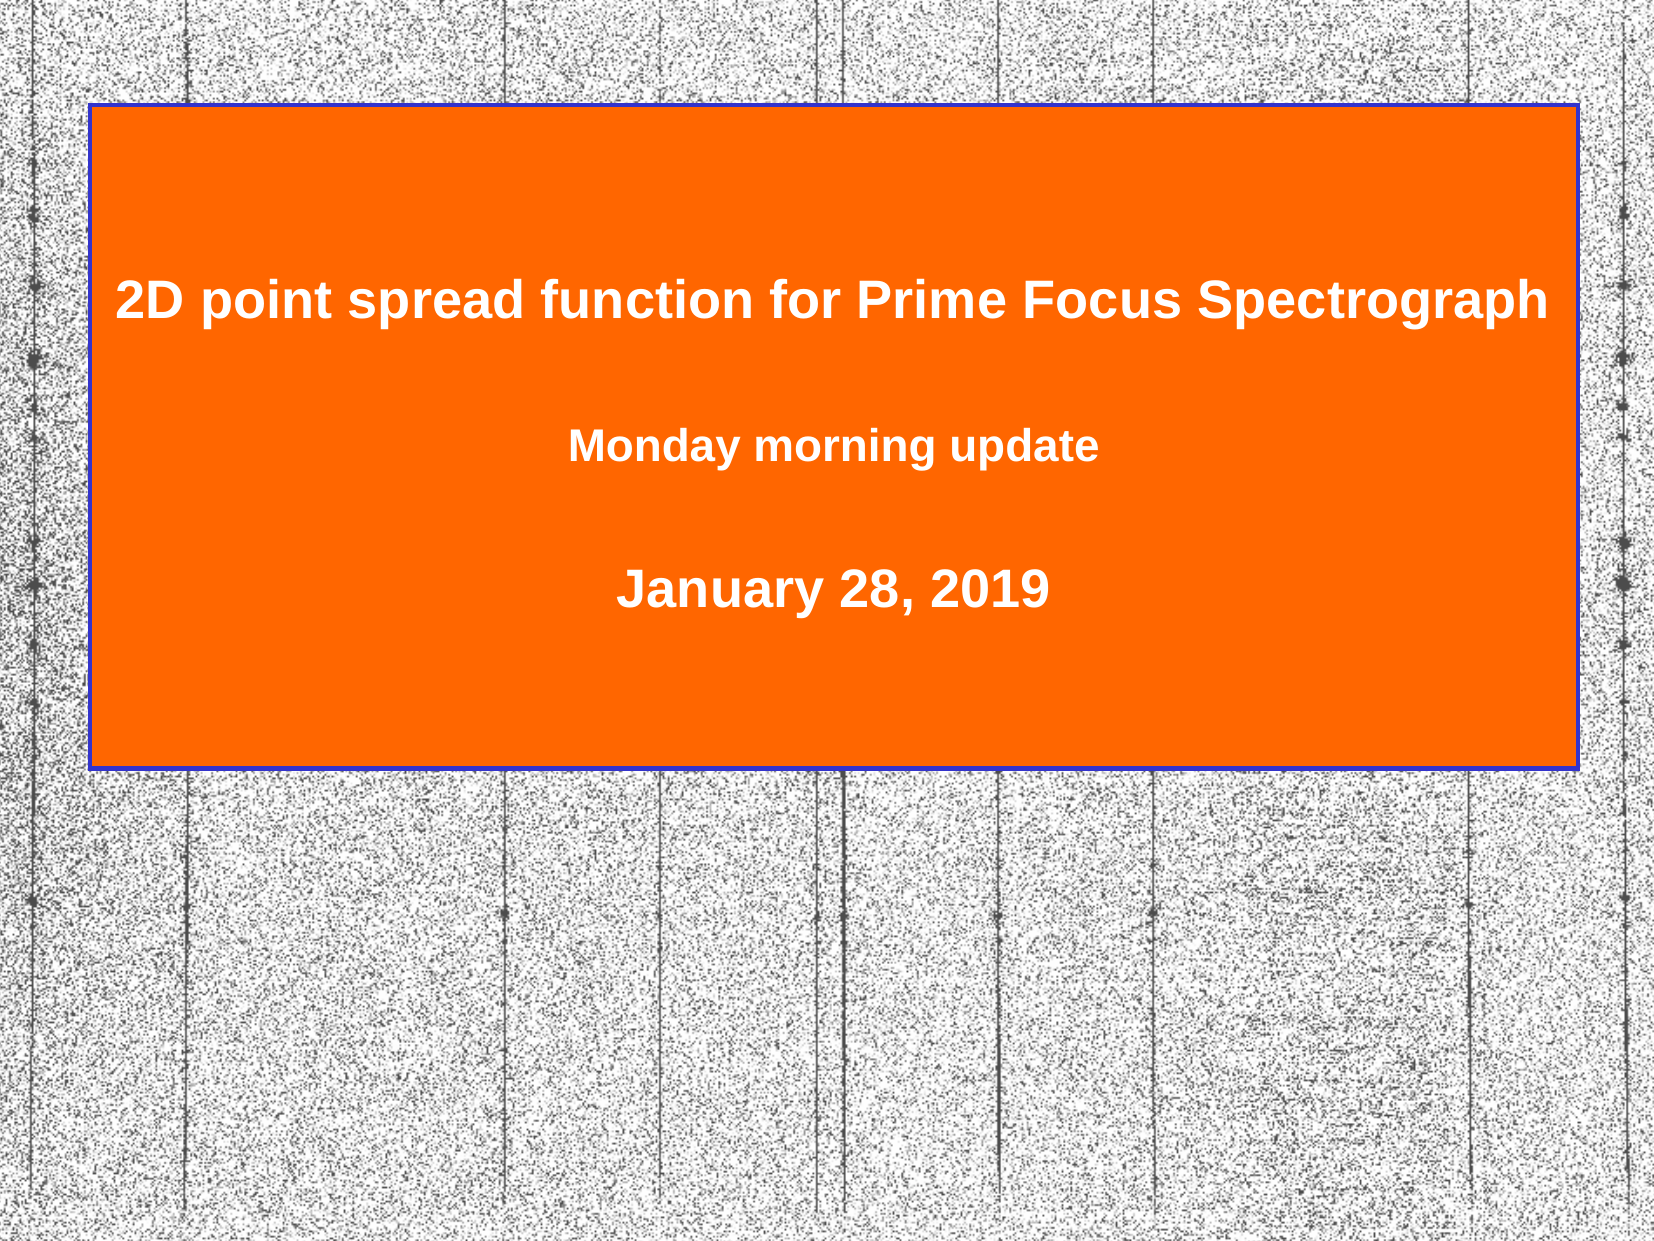

2D point spread function for Prime Focus Spectrograph
Monday morning update
January 28, 2019